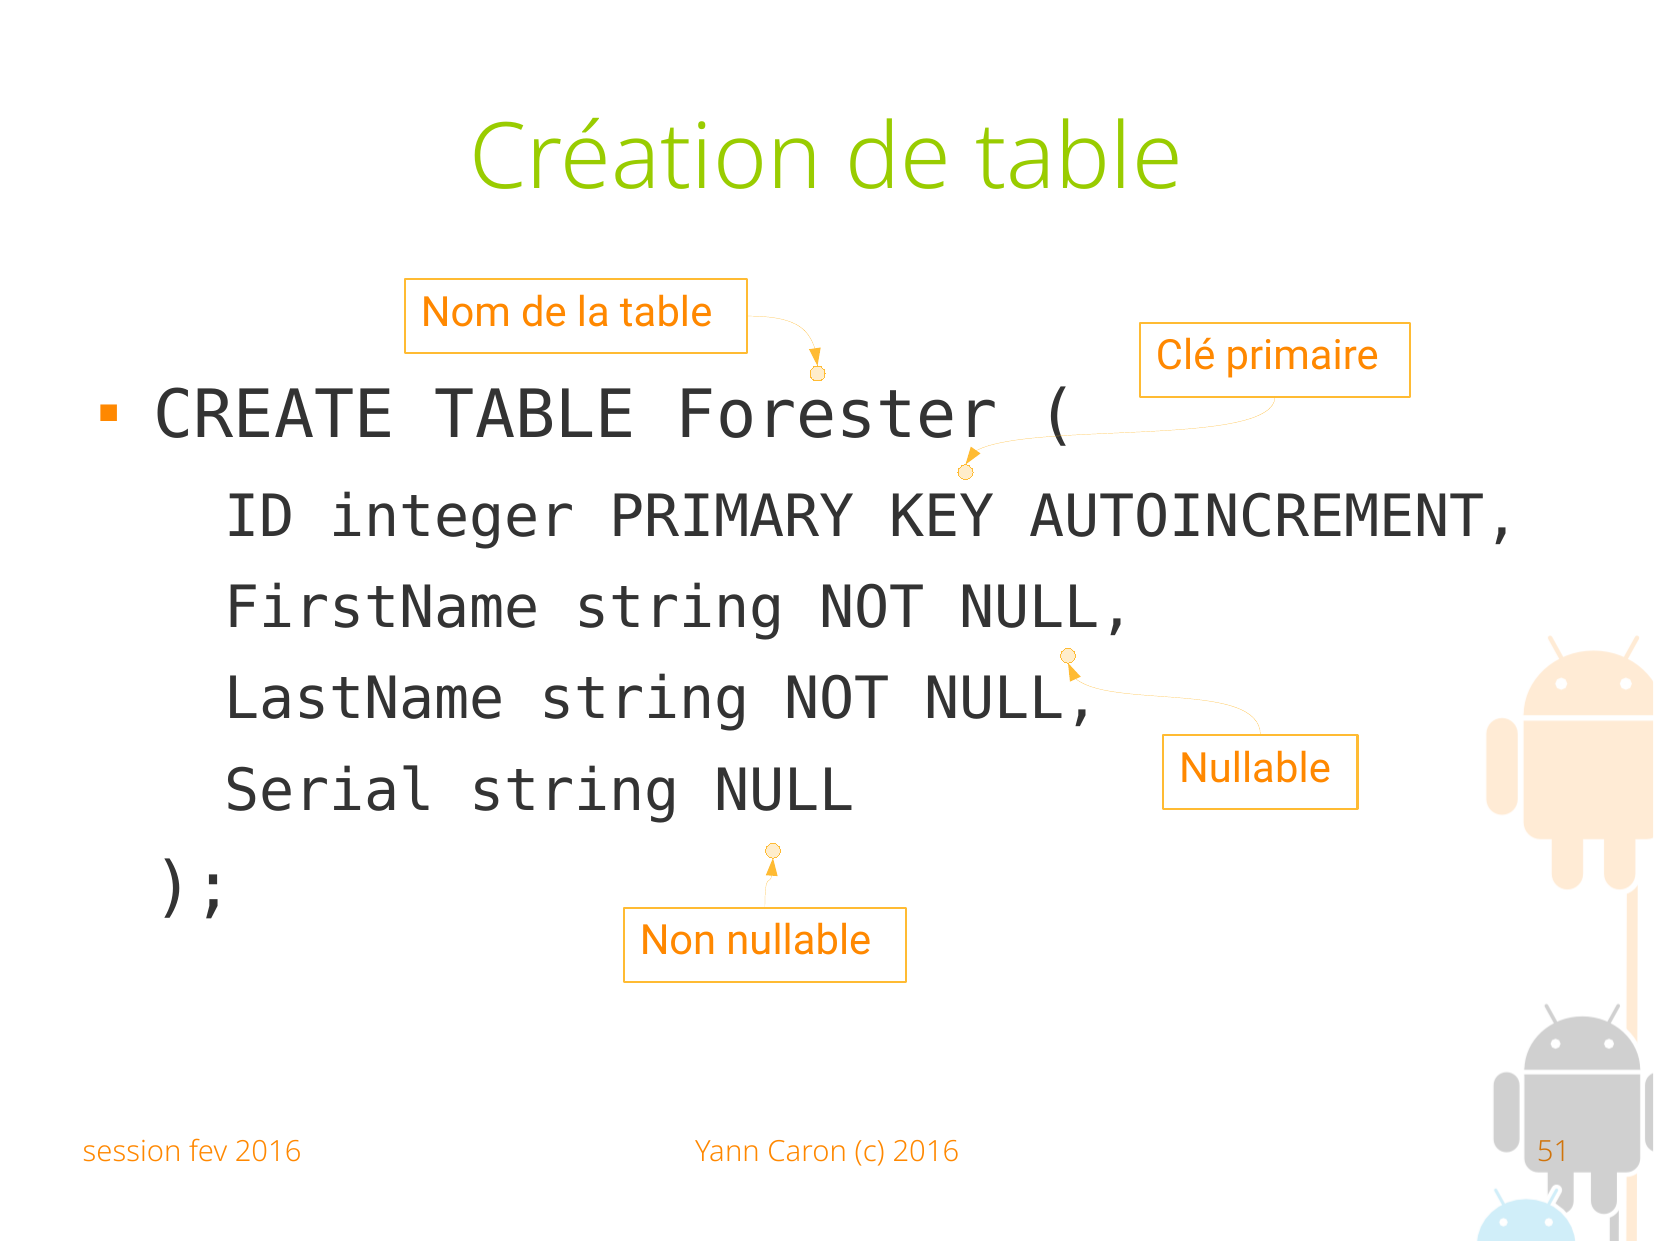

# Création de table
Nom de la table
Clé primaire
CREATE TABLE Forester (
ID integer PRIMARY KEY AUTOINCREMENT,
FirstName string NOT NULL,
LastName string NOT NULL,
Serial string NULL
);
Nullable
Non nullable
session fev 2016
Yann Caron (c) 2016
51